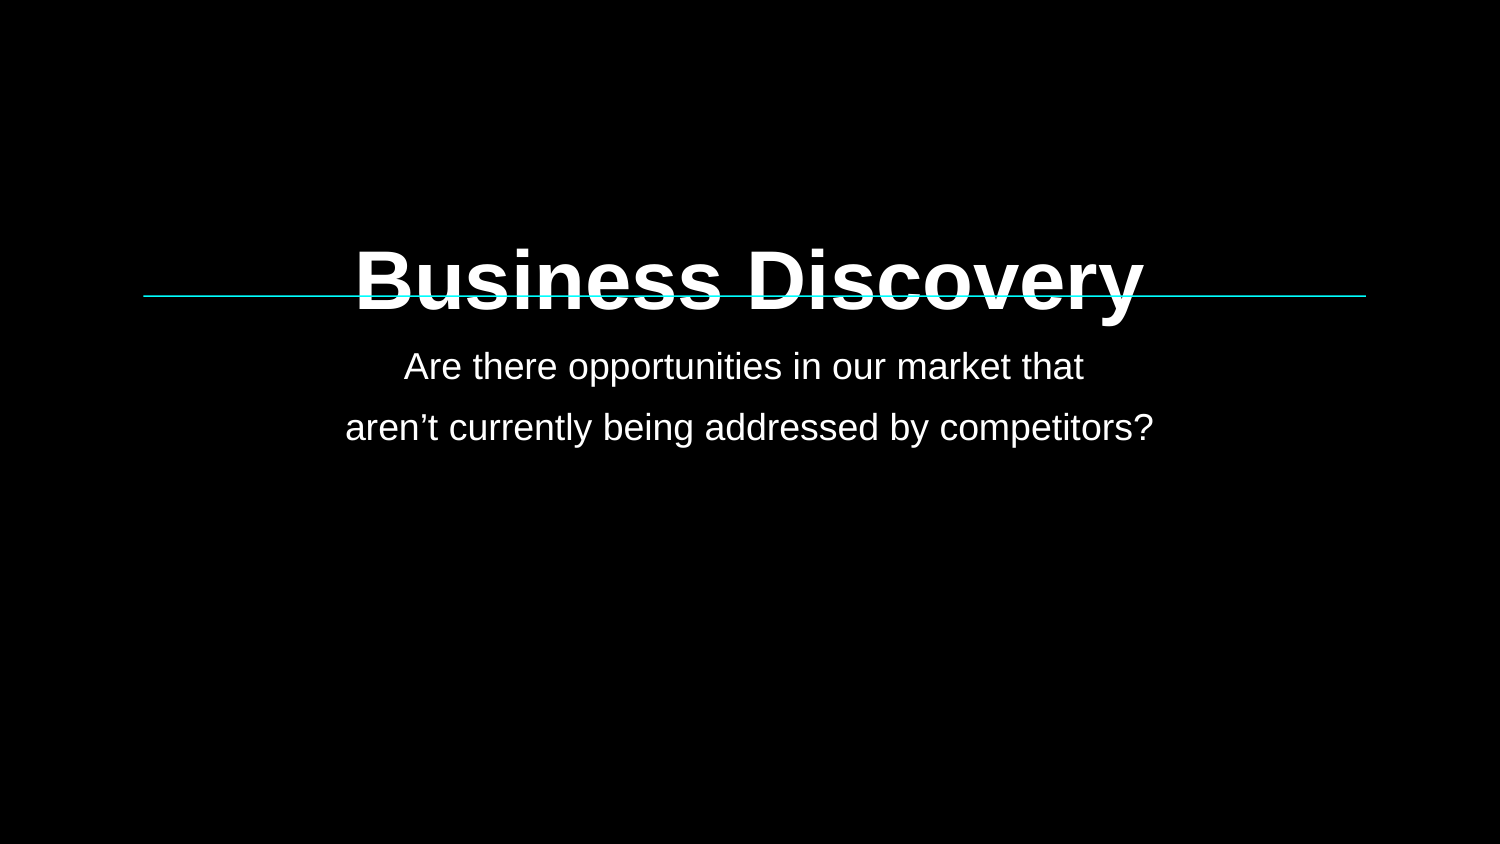

# Business Discovery Are there opportunities in our market that aren’t currently being addressed by competitors?